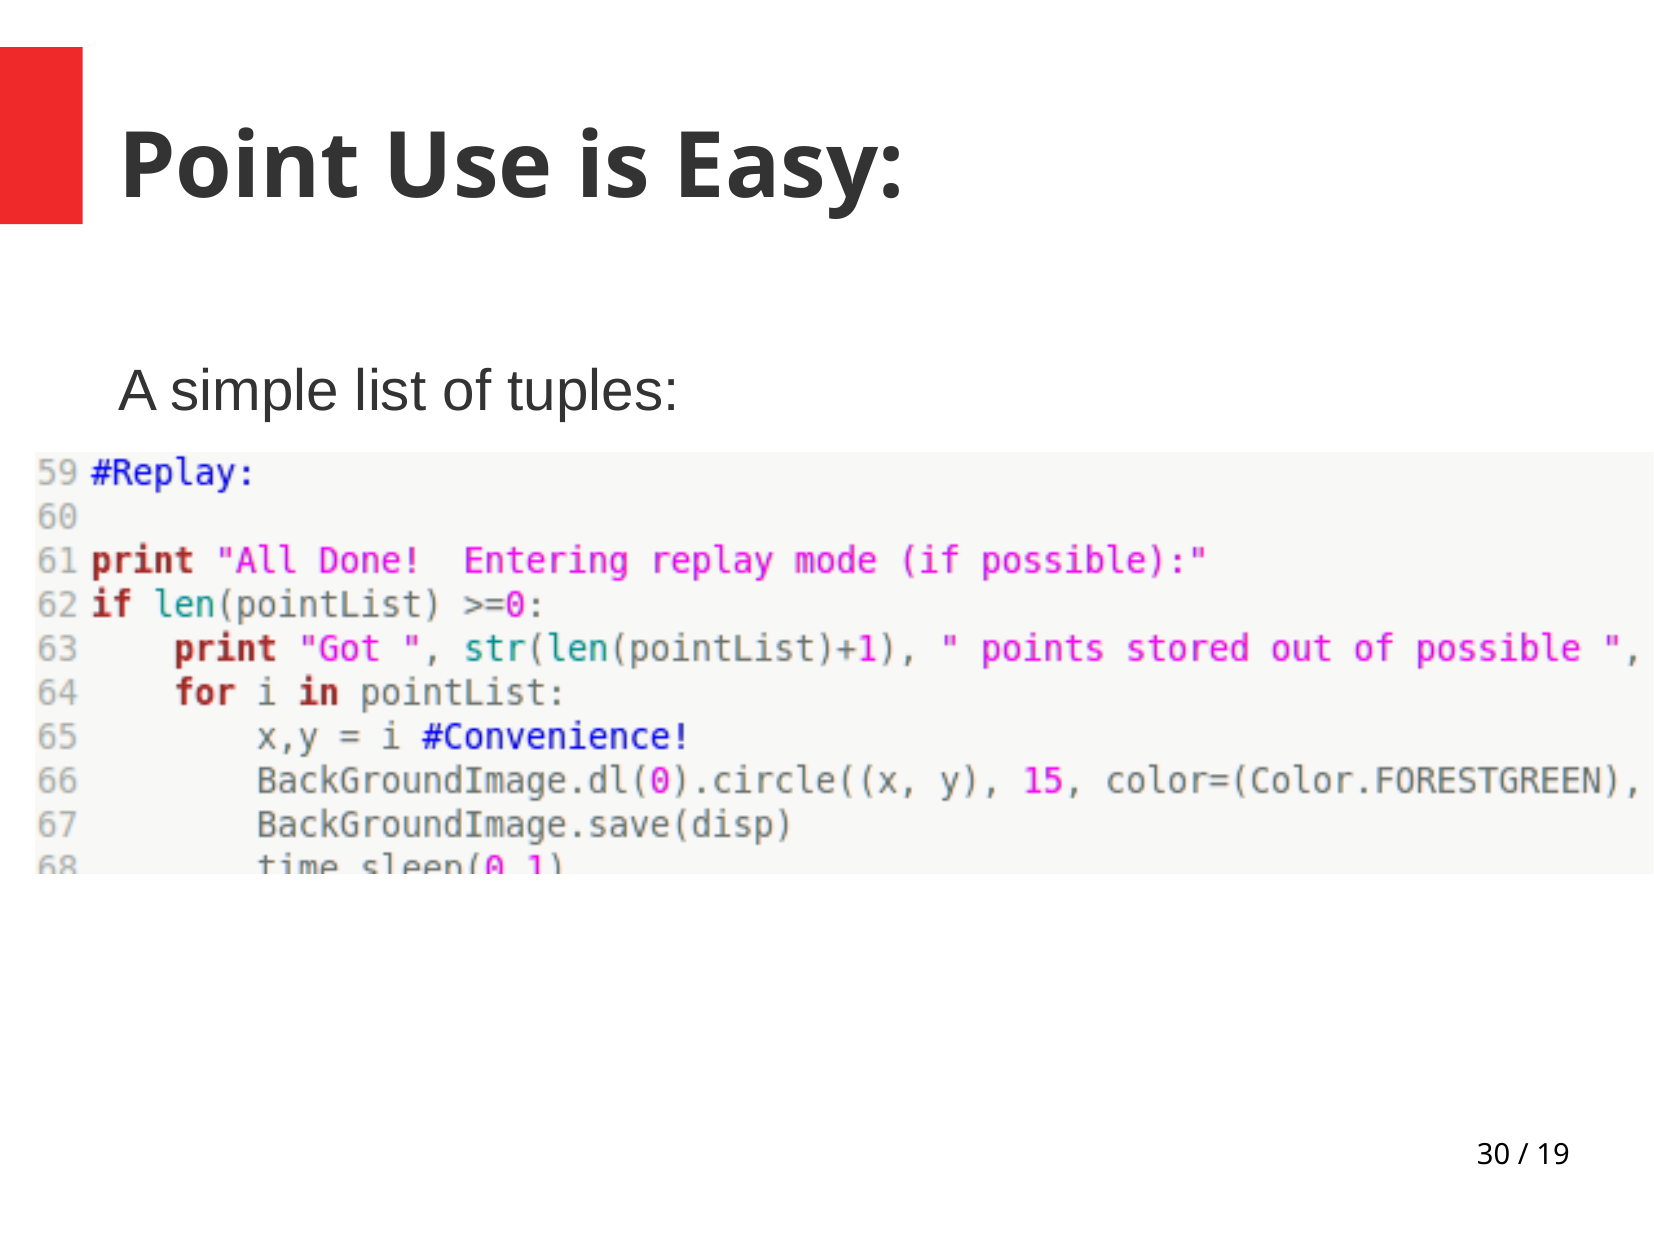

# Point Use is Easy:
A simple list of tuples:
30